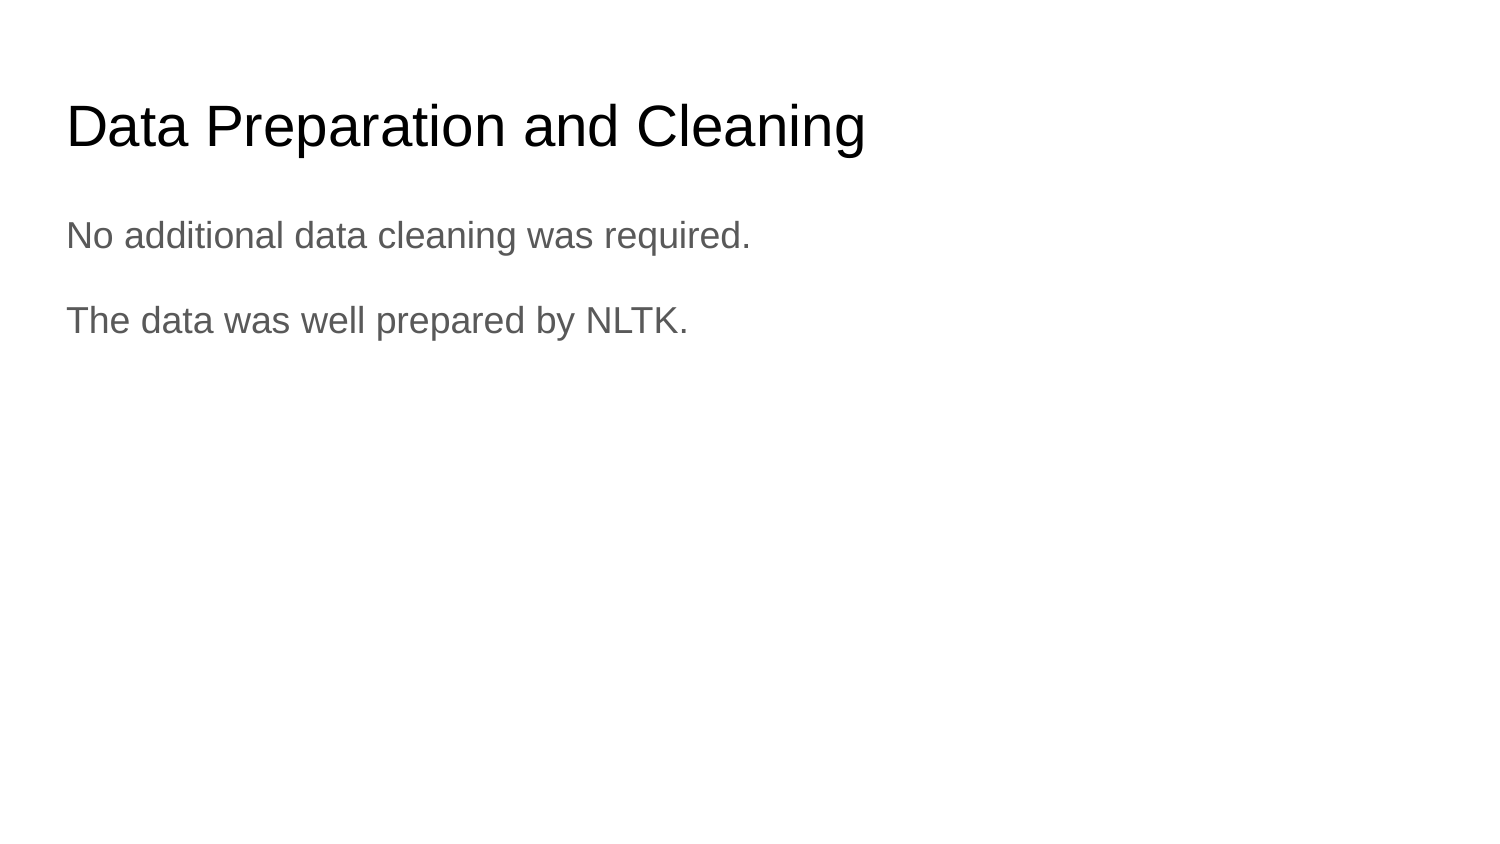

# Data Preparation and Cleaning
No additional data cleaning was required.
The data was well prepared by NLTK.